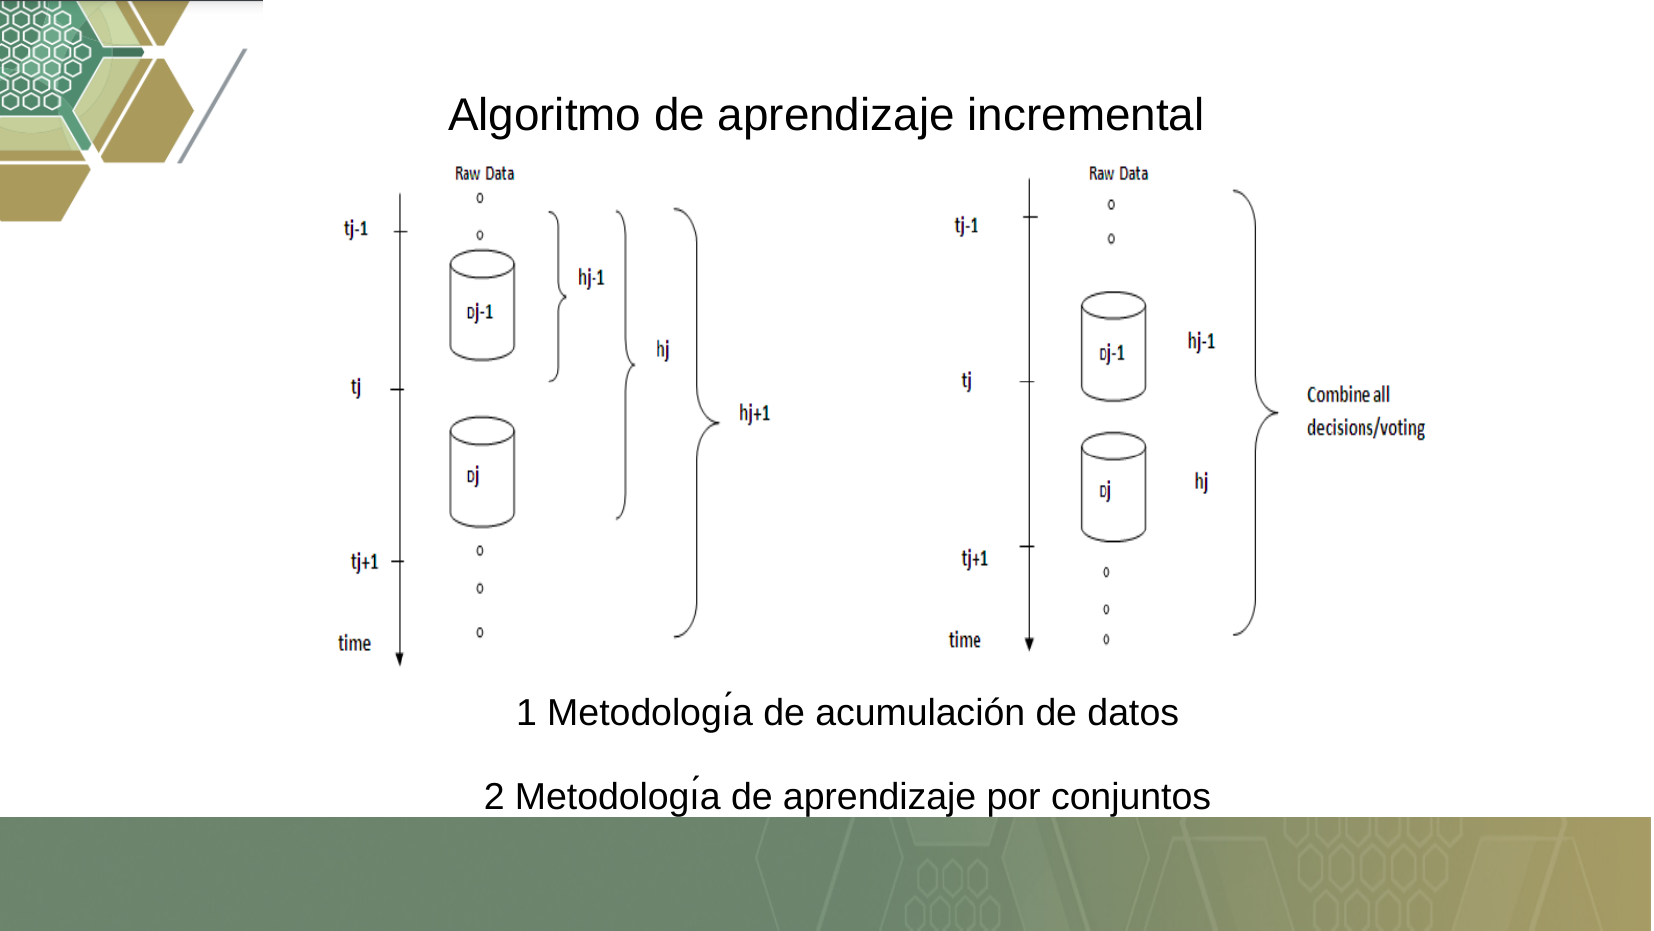

Algoritmo de aprendizaje incremental
# 1 Metodologı́a de acumulación de datos
2 Metodologı́a de aprendizaje por conjuntos